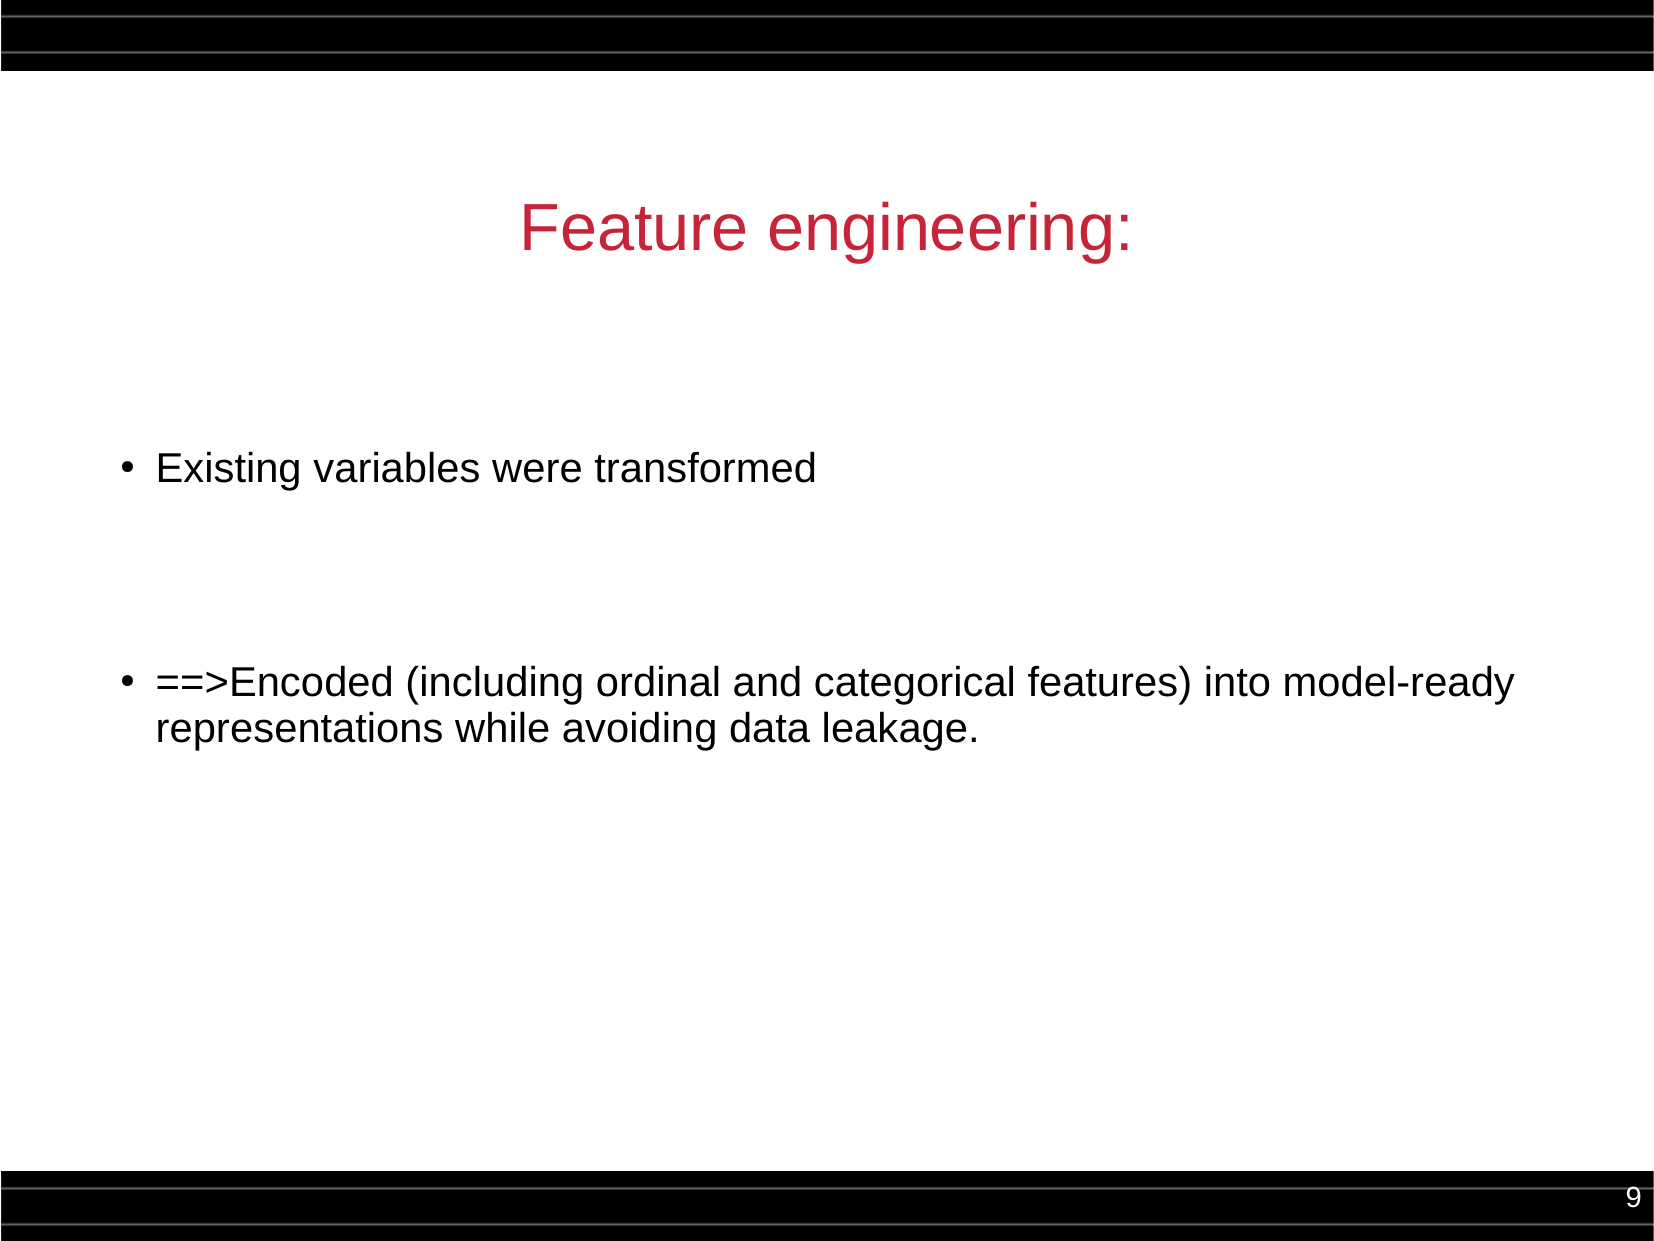

# Feature engineering:
Existing variables were transformed
==>Encoded (including ordinal and categorical features) into model-ready representations while avoiding data leakage.